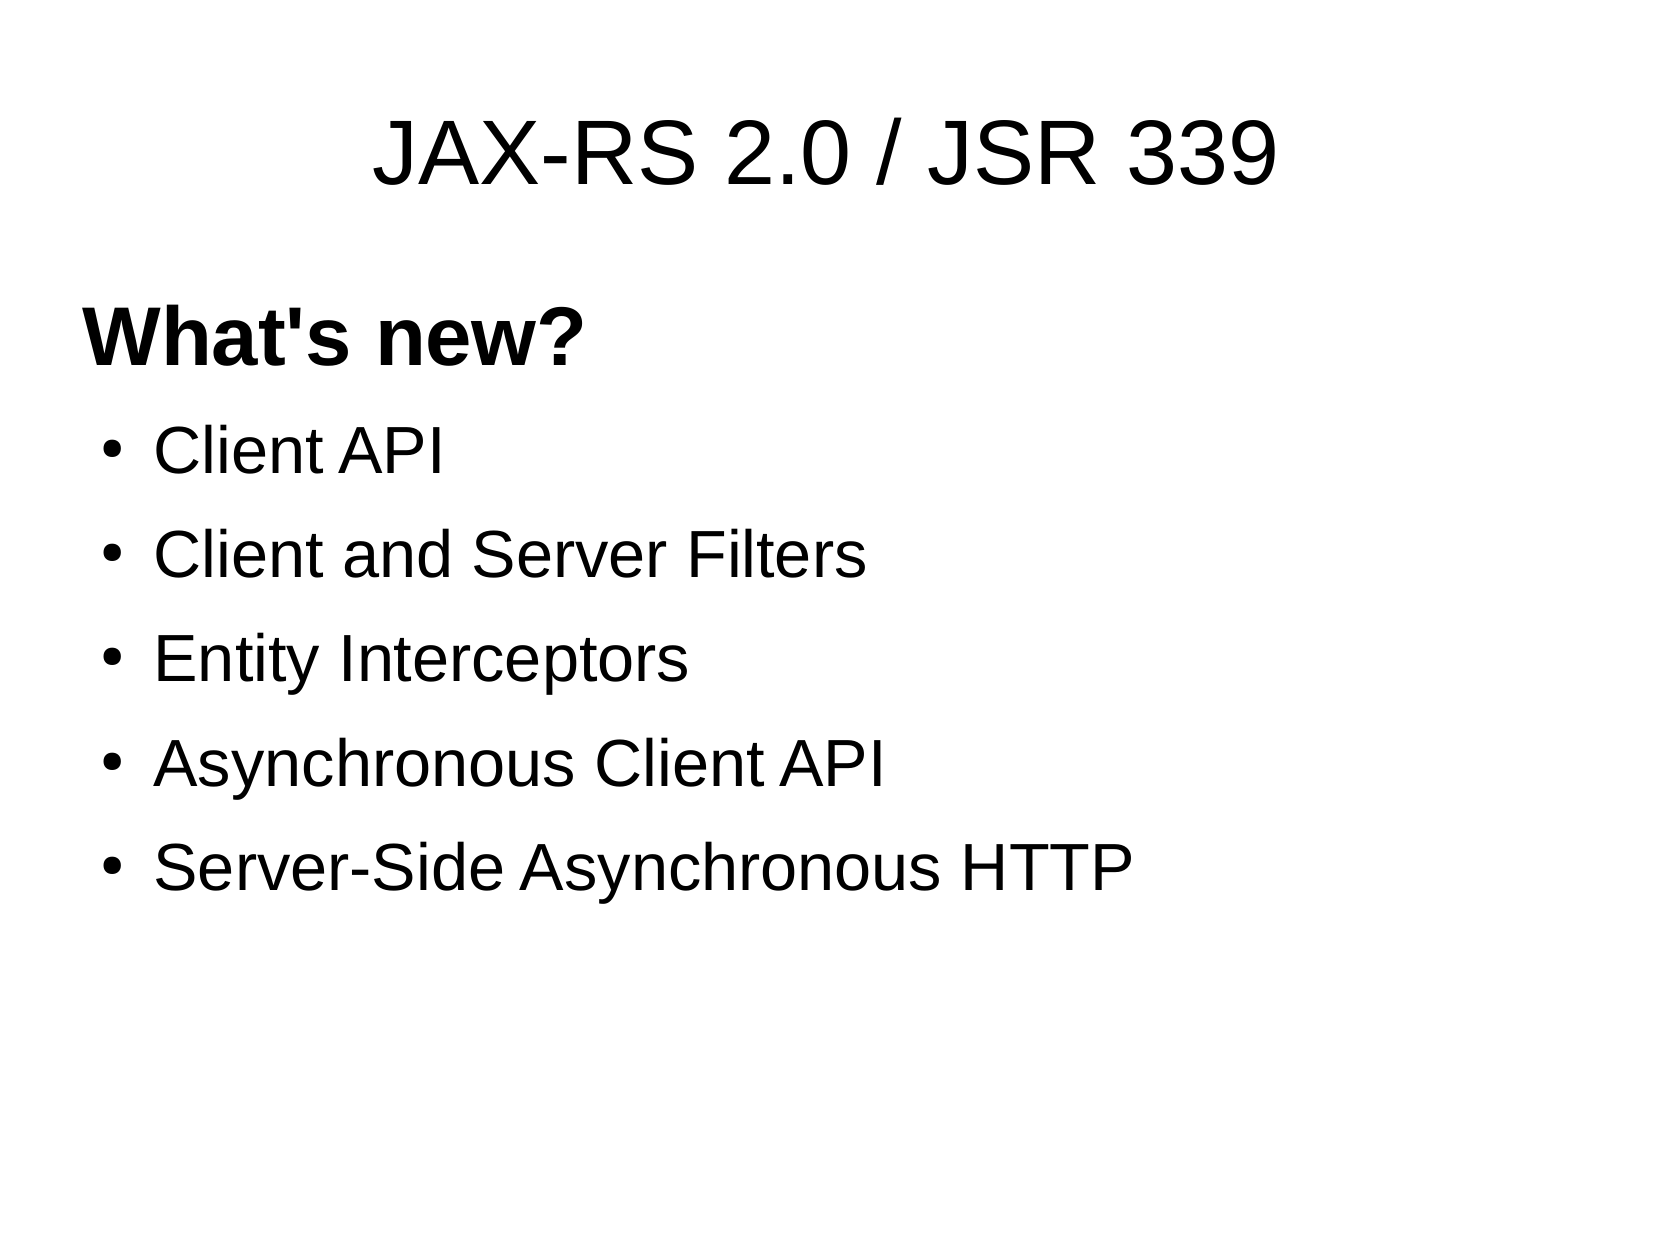

# JAX-RS 2.0 / JSR 339
What's new?
Client API
Client and Server Filters
Entity Interceptors
Asynchronous Client API
Server-Side Asynchronous HTTP